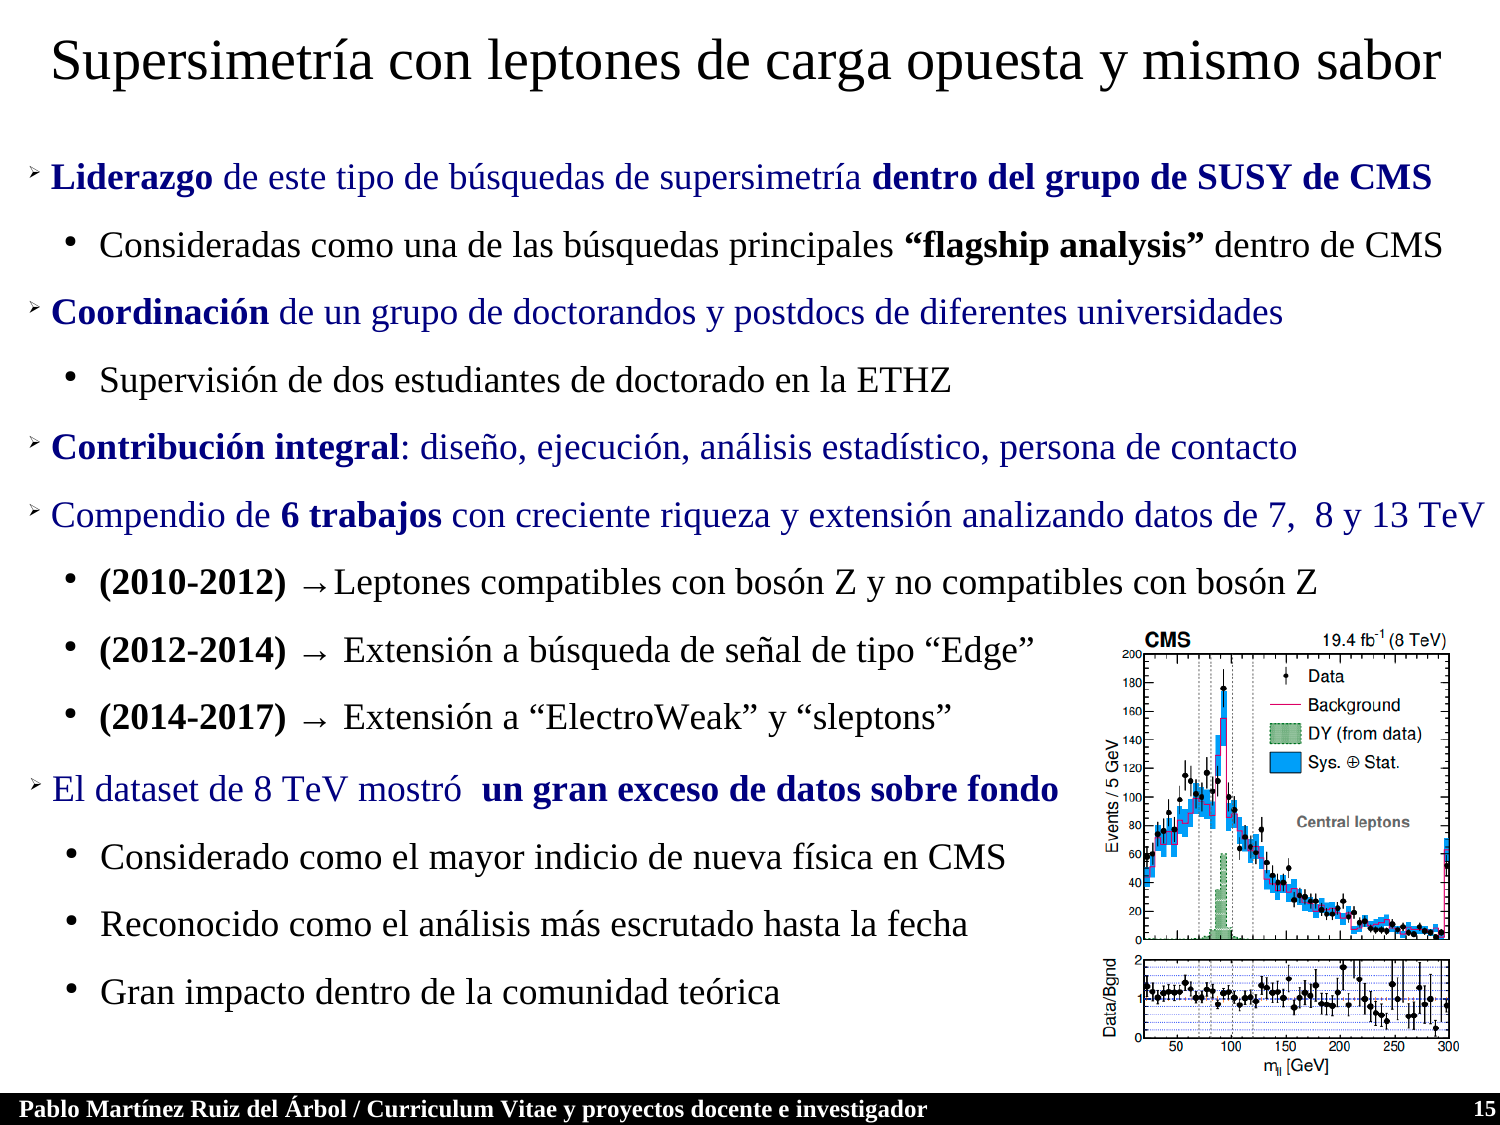

Supersimetría con leptones de carga opuesta y mismo sabor
 Liderazgo de este tipo de búsquedas de supersimetría dentro del grupo de SUSY de CMS
Consideradas como una de las búsquedas principales “flagship analysis” dentro de CMS
 Coordinación de un grupo de doctorandos y postdocs de diferentes universidades
Supervisión de dos estudiantes de doctorado en la ETHZ
 Contribución integral: diseño, ejecución, análisis estadístico, persona de contacto
 Compendio de 6 trabajos con creciente riqueza y extensión analizando datos de 7, 8 y 13 TeV
(2010-2012) →Leptones compatibles con bosón Z y no compatibles con bosón Z
(2012-2014) → Extensión a búsqueda de señal de tipo “Edge”
(2014-2017) → Extensión a “ElectroWeak” y “sleptons”
 El dataset de 8 TeV mostró un gran exceso de datos sobre fondo
Considerado como el mayor indicio de nueva física en CMS
Reconocido como el análisis más escrutado hasta la fecha
Gran impacto dentro de la comunidad teórica
15